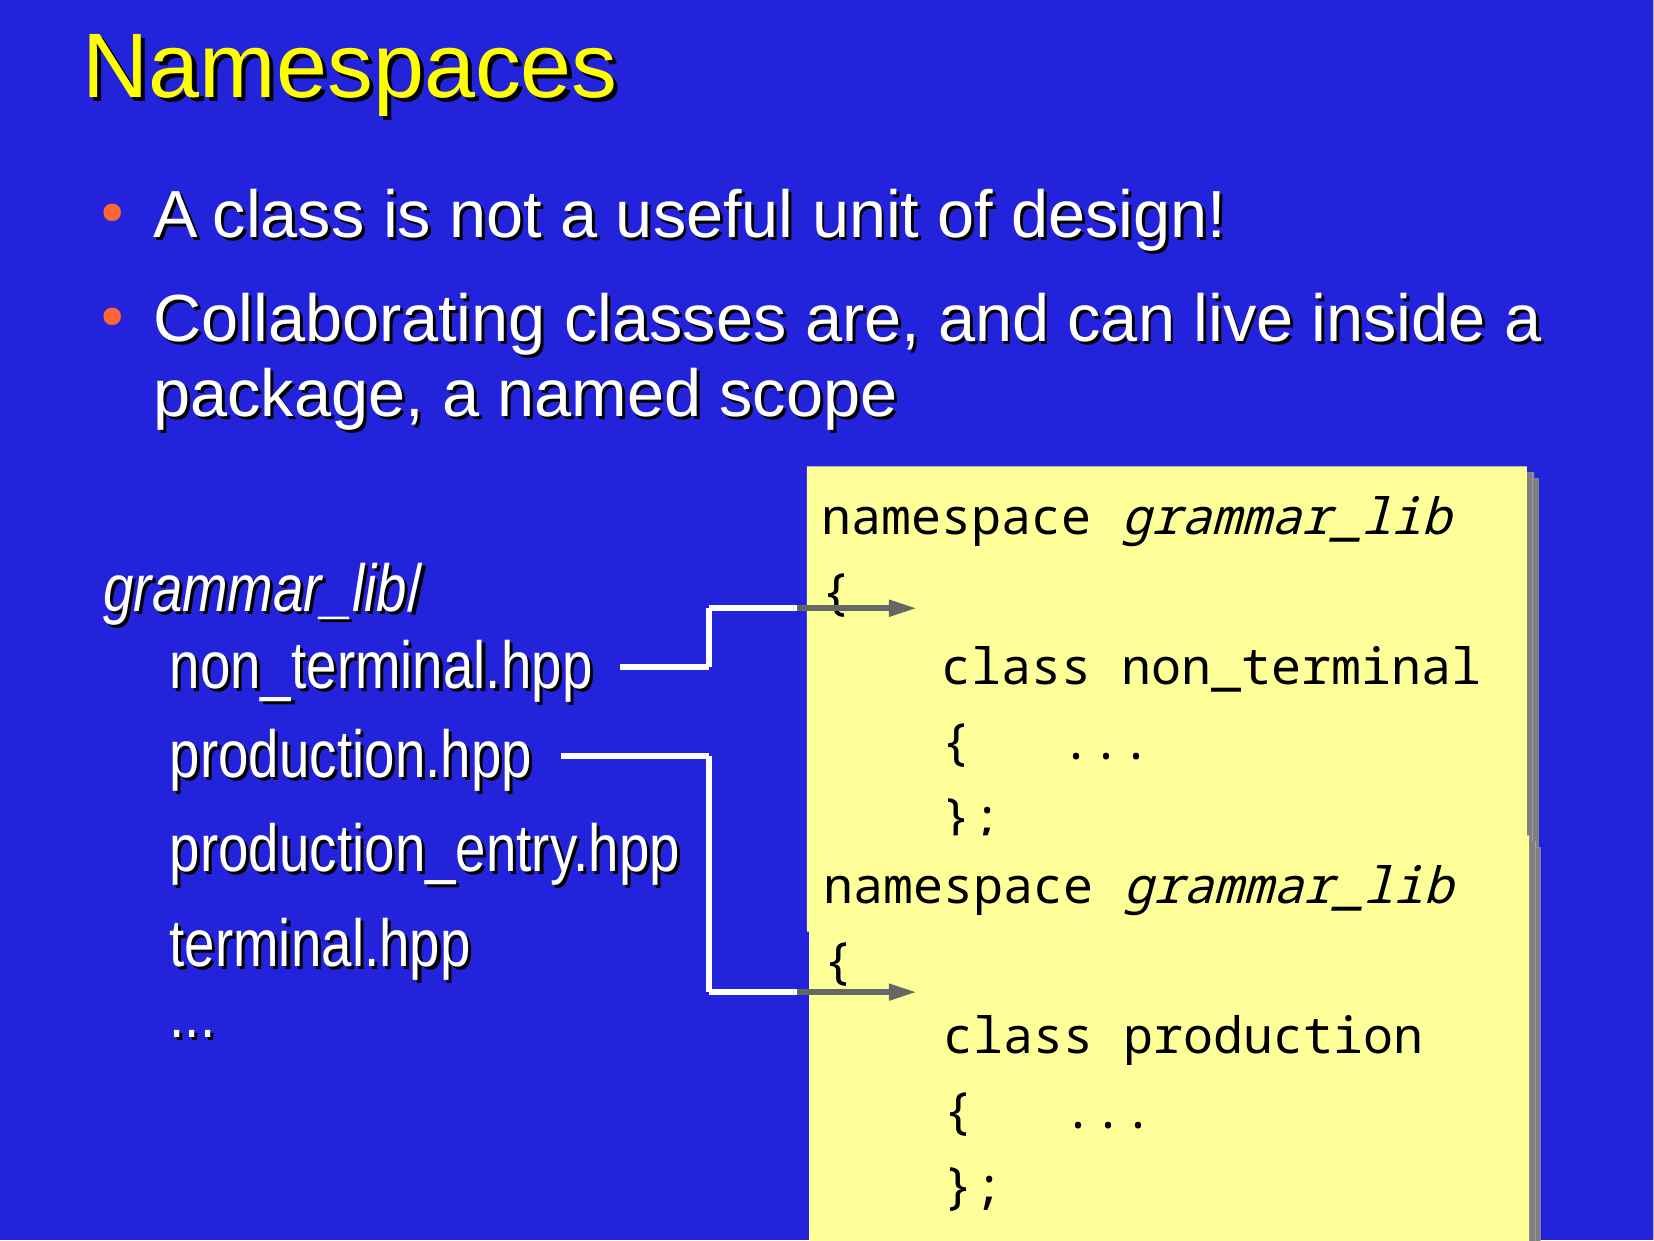

# Namespaces
A class is not a useful unit of design!
Collaborating classes are, and can live inside a package, a named scope
namespace grammar_lib
{
 class non_terminal
 { ...
 };
}
grammar_lib/
non_terminal.hpp
production.hpp
production_entry.hpp
namespace grammar_lib
{
 class production
 { ...
 };
}
terminal.hpp
...